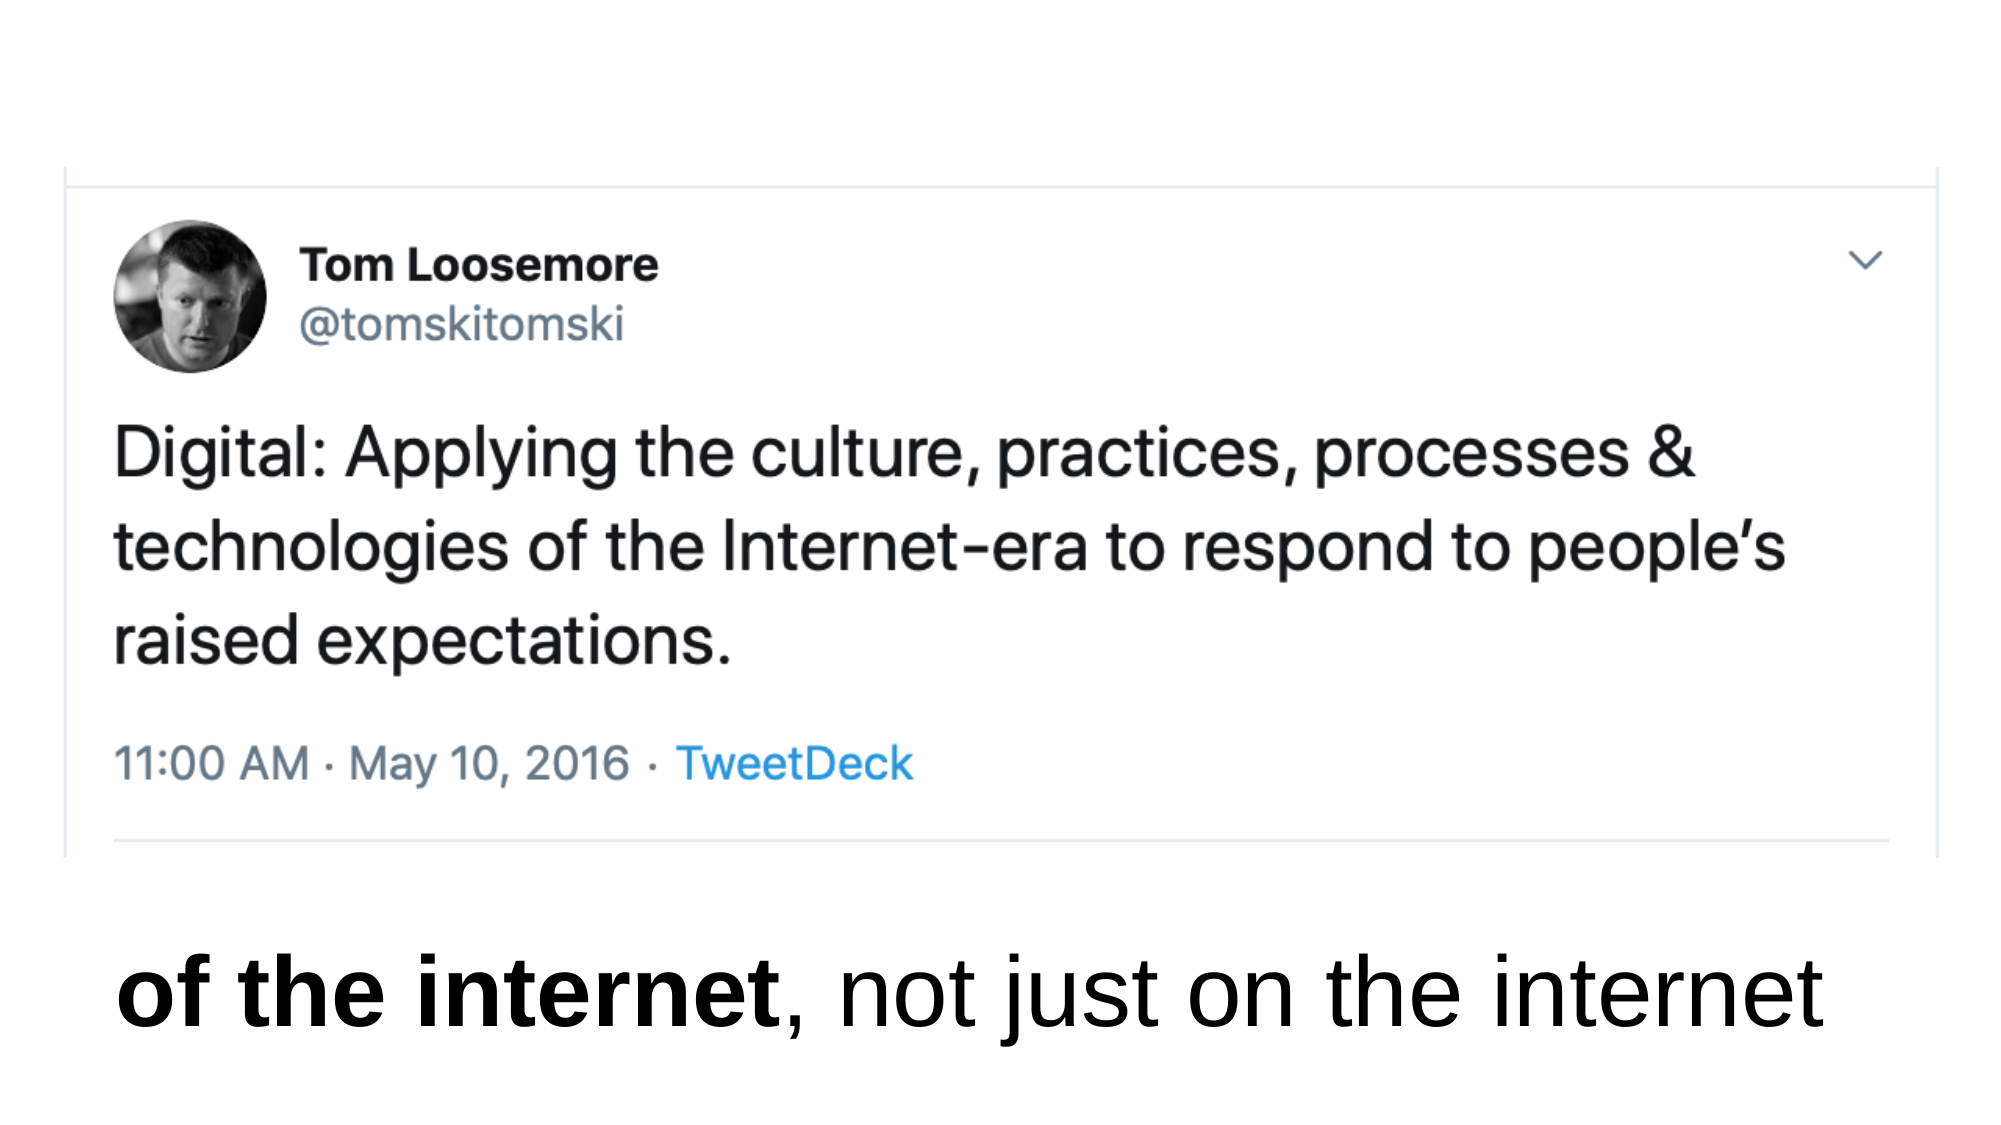

of the internet, not just on the internet